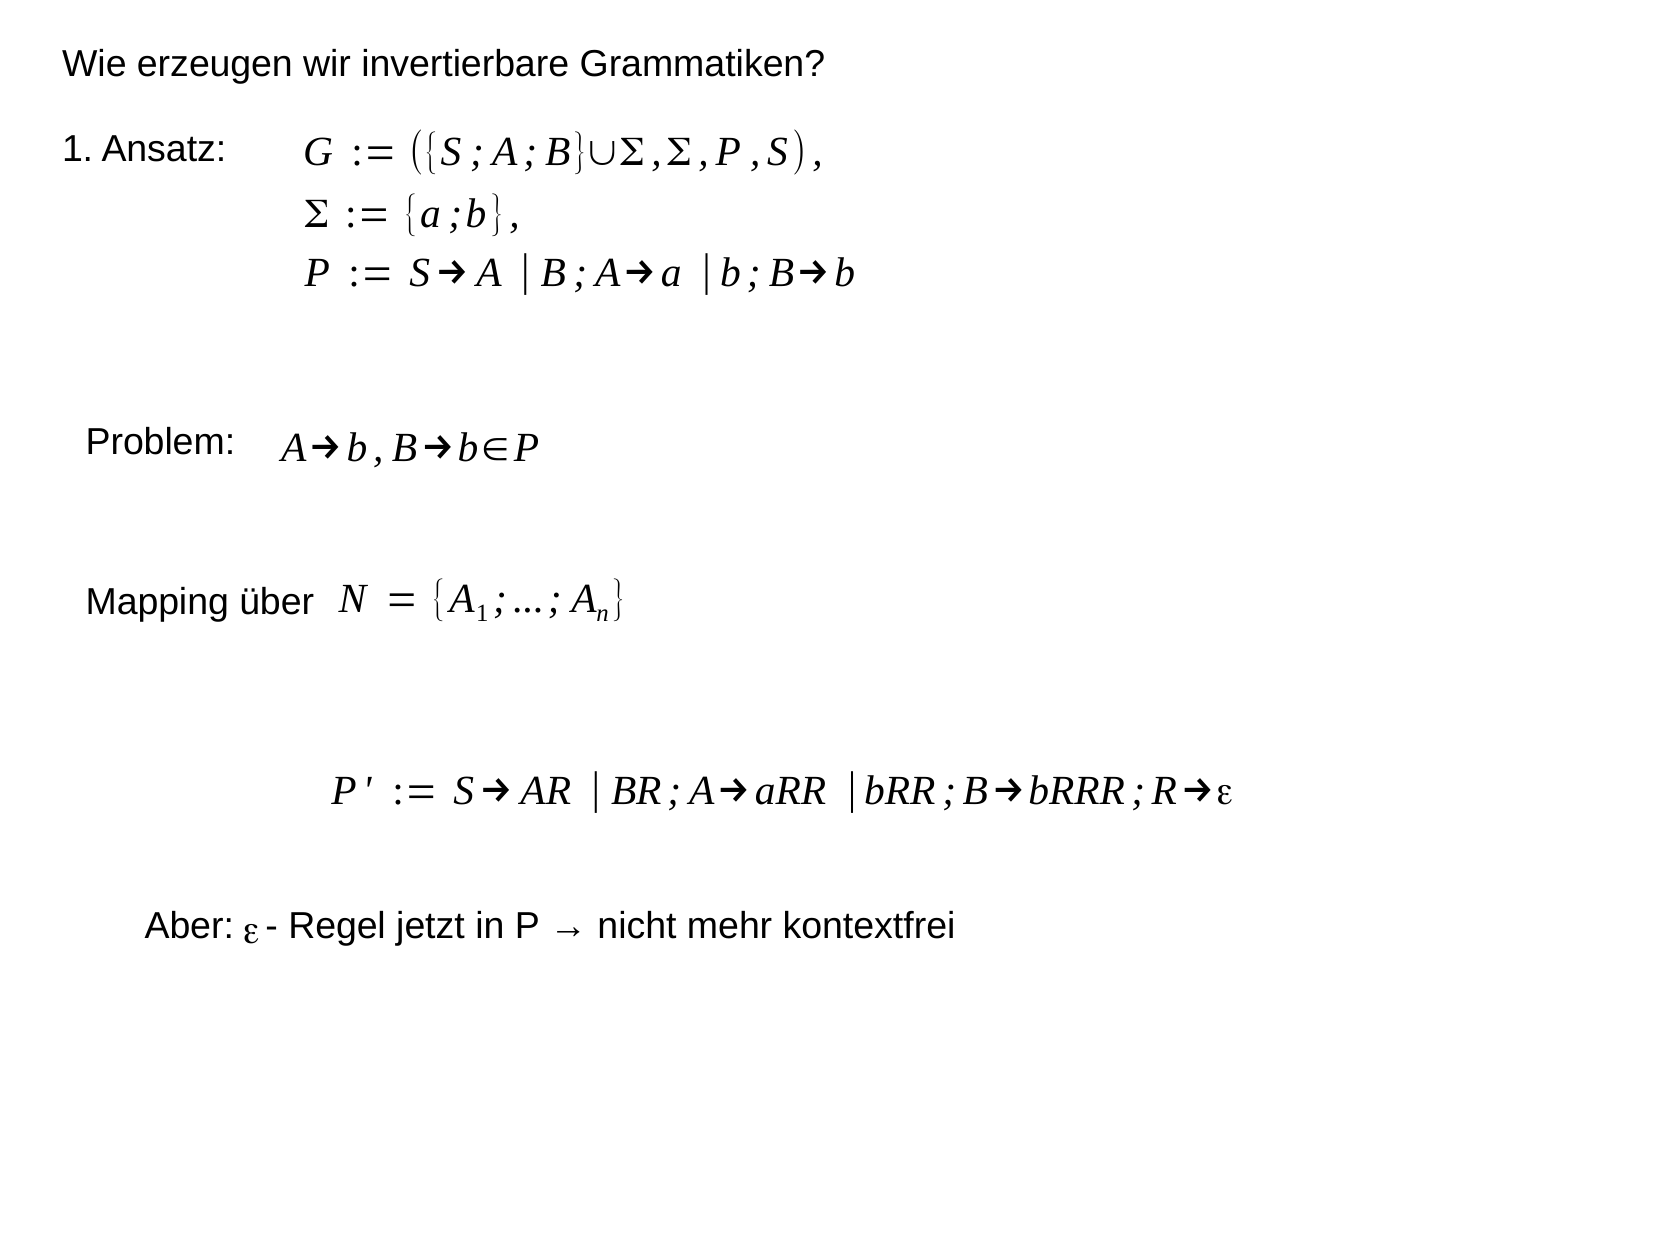

Wie erzeugen wir invertierbare Grammatiken?
1. Ansatz:
Problem:
Mapping über
Aber: - Regel jetzt in P → nicht mehr kontextfrei